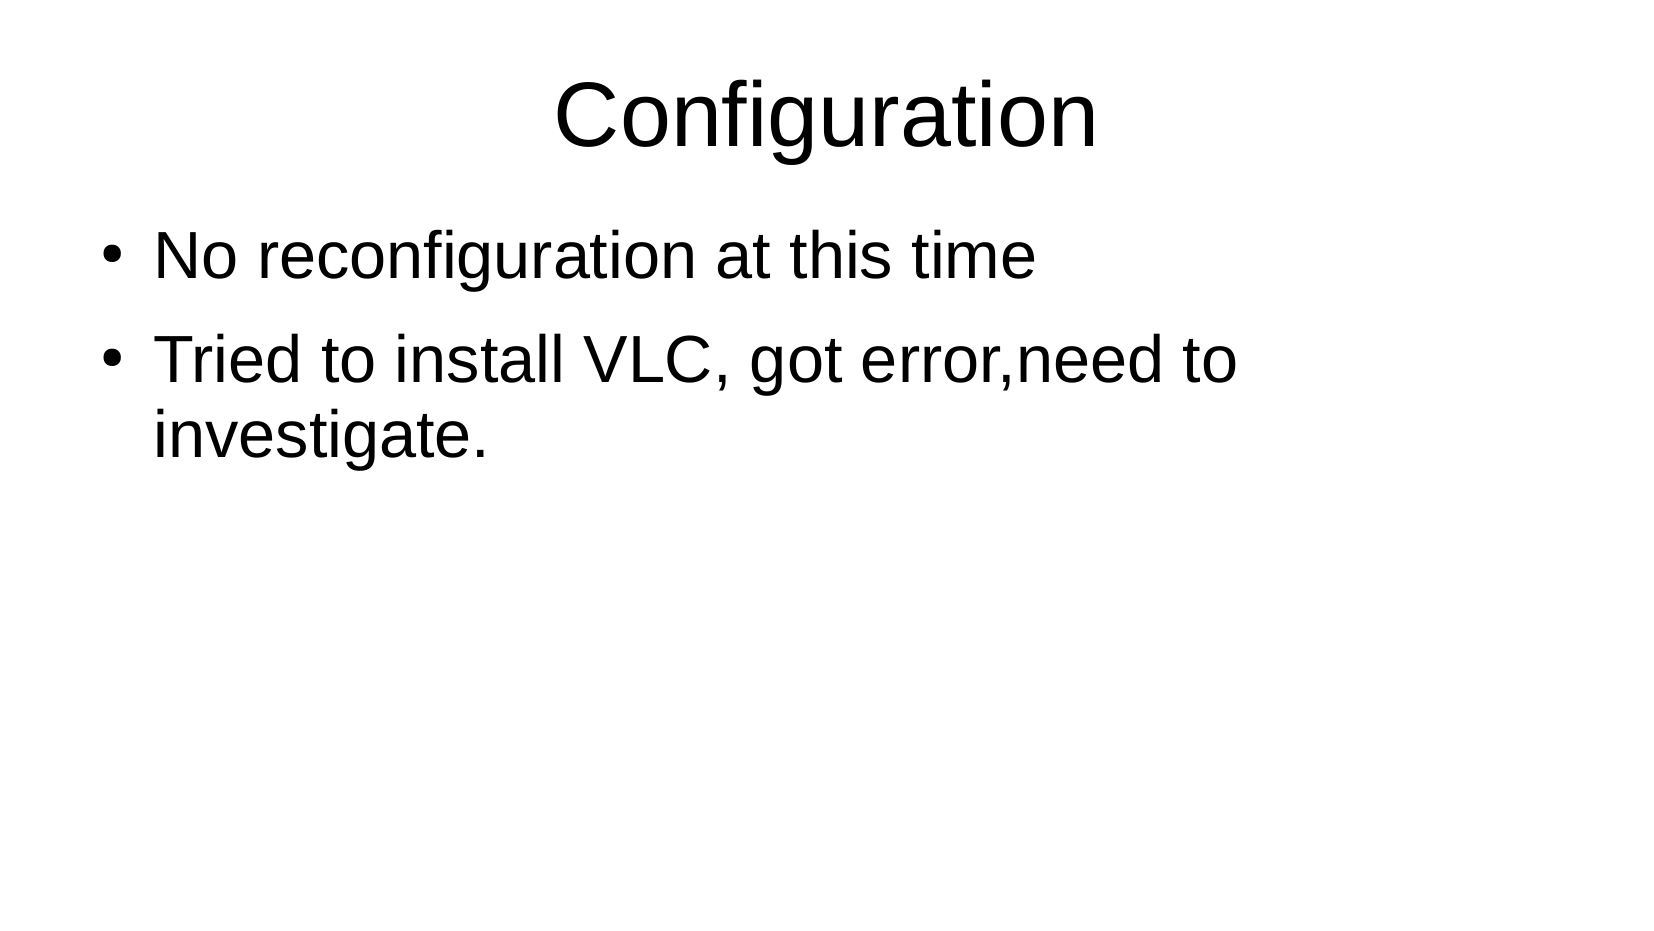

# Configuration
No reconfiguration at this time
Tried to install VLC, got error,need to investigate.